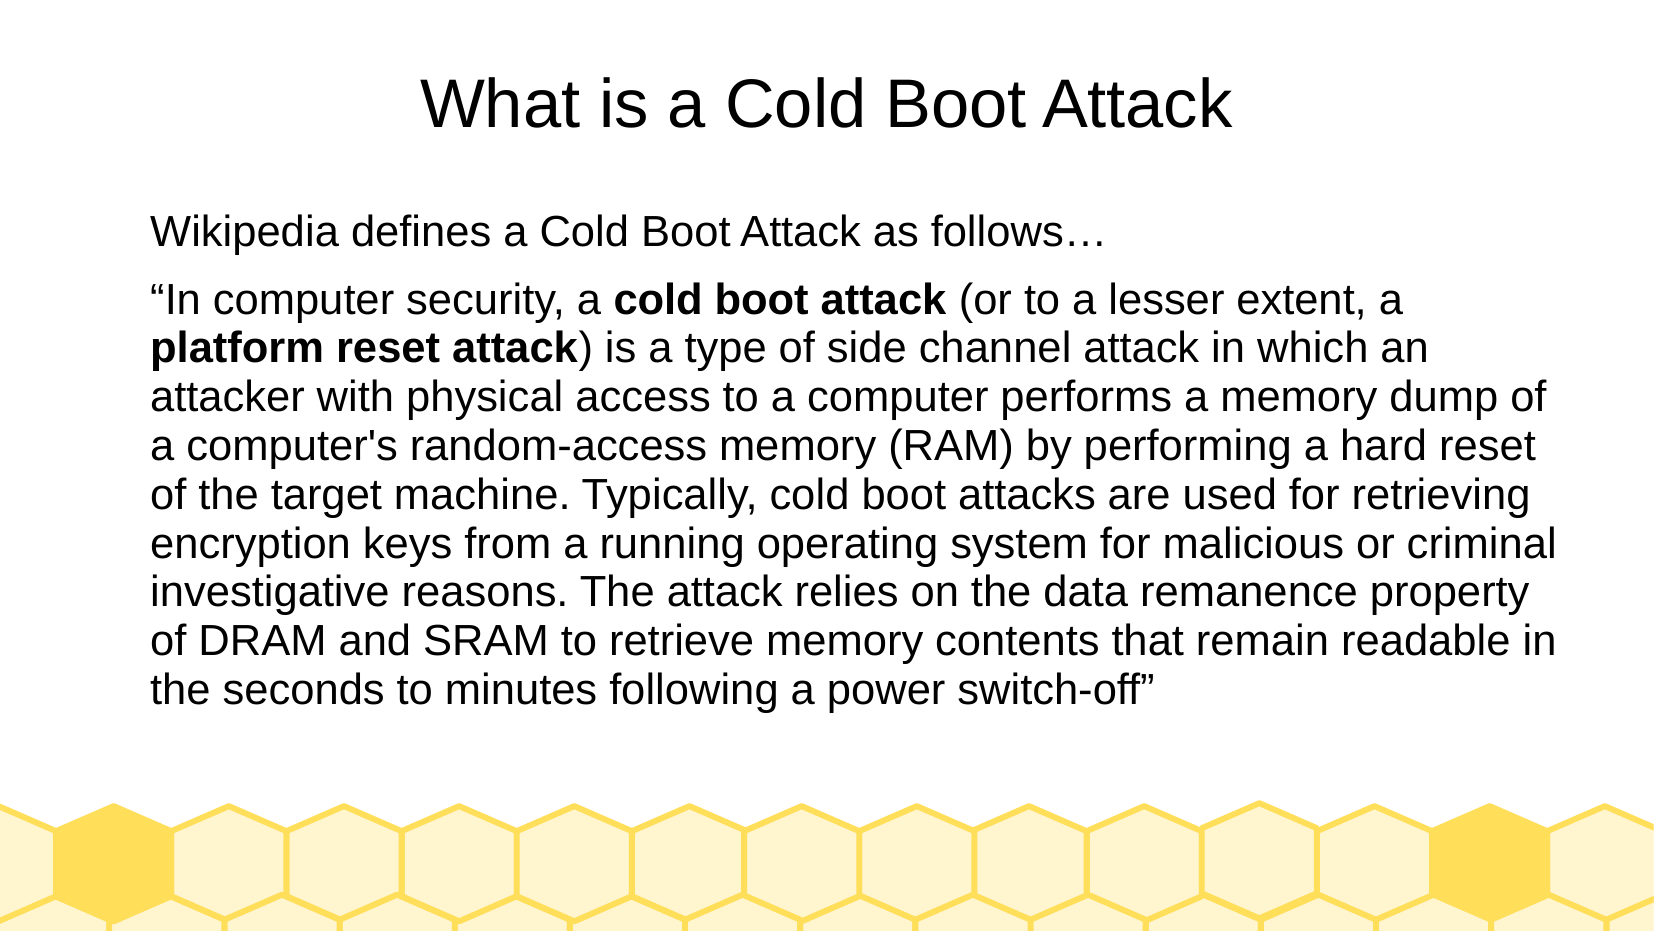

# What is a Cold Boot Attack
Wikipedia defines a Cold Boot Attack as follows…
“In computer security, a cold boot attack (or to a lesser extent, a platform reset attack) is a type of side channel attack in which an attacker with physical access to a computer performs a memory dump of a computer's random-access memory (RAM) by performing a hard reset of the target machine. Typically, cold boot attacks are used for retrieving encryption keys from a running operating system for malicious or criminal investigative reasons. The attack relies on the data remanence property of DRAM and SRAM to retrieve memory contents that remain readable in the seconds to minutes following a power switch-off”